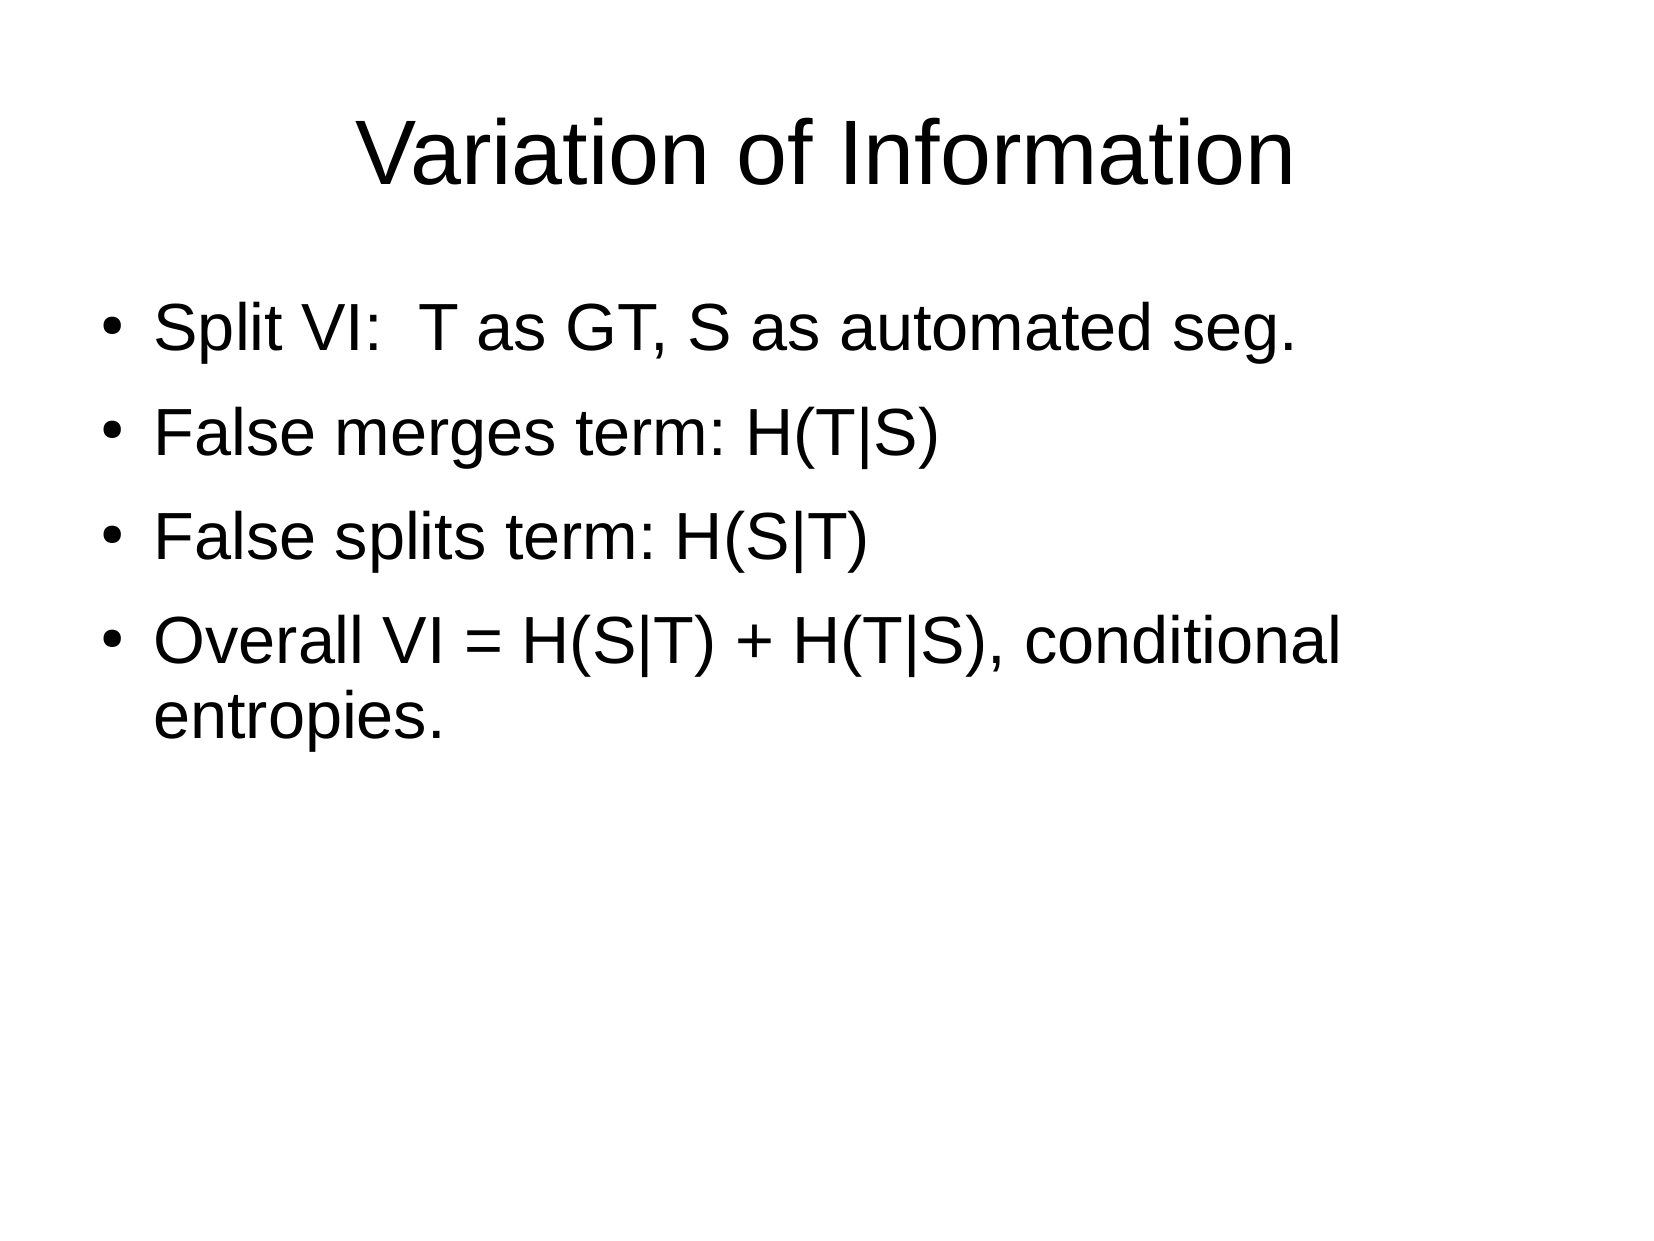

# Variation of Information
Split VI: T as GT, S as automated seg.
False merges term: H(T|S)
False splits term: H(S|T)
Overall VI = H(S|T) + H(T|S), conditional entropies.